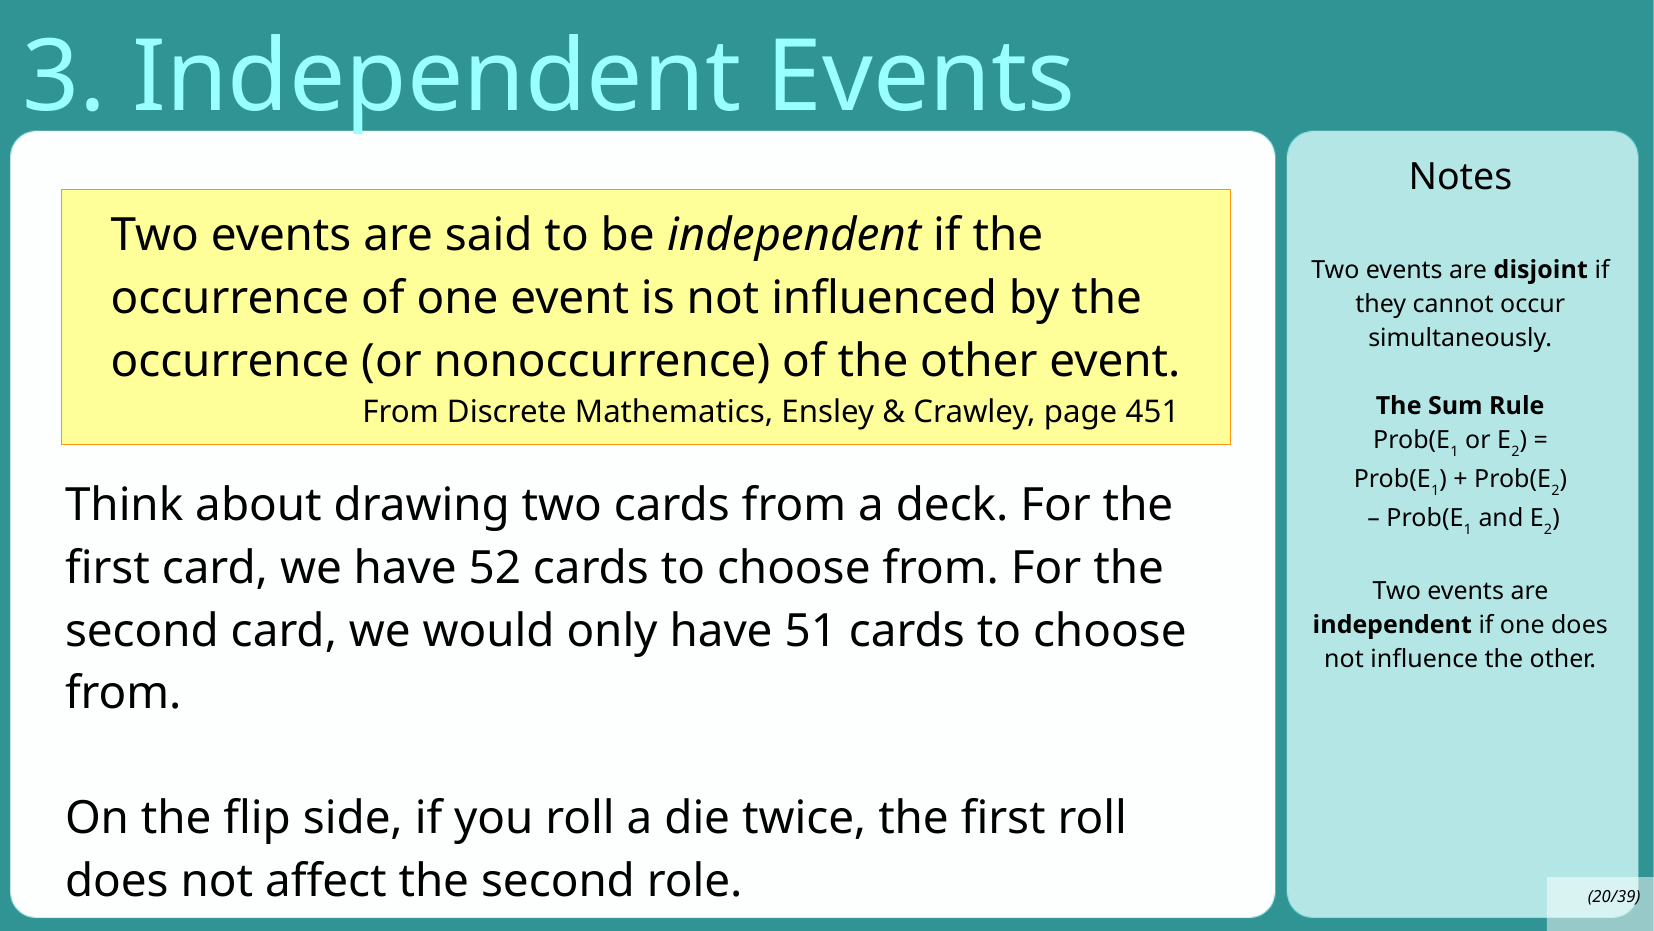

# 3. Independent Events
Notes
Two events are disjoint if they cannot occur simultaneously.
The Sum Rule
Prob(E1 or E2) =
Prob(E1) + Prob(E2)
 – Prob(E1 and E2)
Two events are independent if one does not influence the other.
Two events are said to be independent if the occurrence of one event is not influenced by the occurrence (or nonoccurrence) of the other event.
From Discrete Mathematics, Ensley & Crawley, page 451
Think about drawing two cards from a deck. For the first card, we have 52 cards to choose from. For the second card, we would only have 51 cards to choose from.
On the flip side, if you roll a die twice, the first roll does not affect the second role.